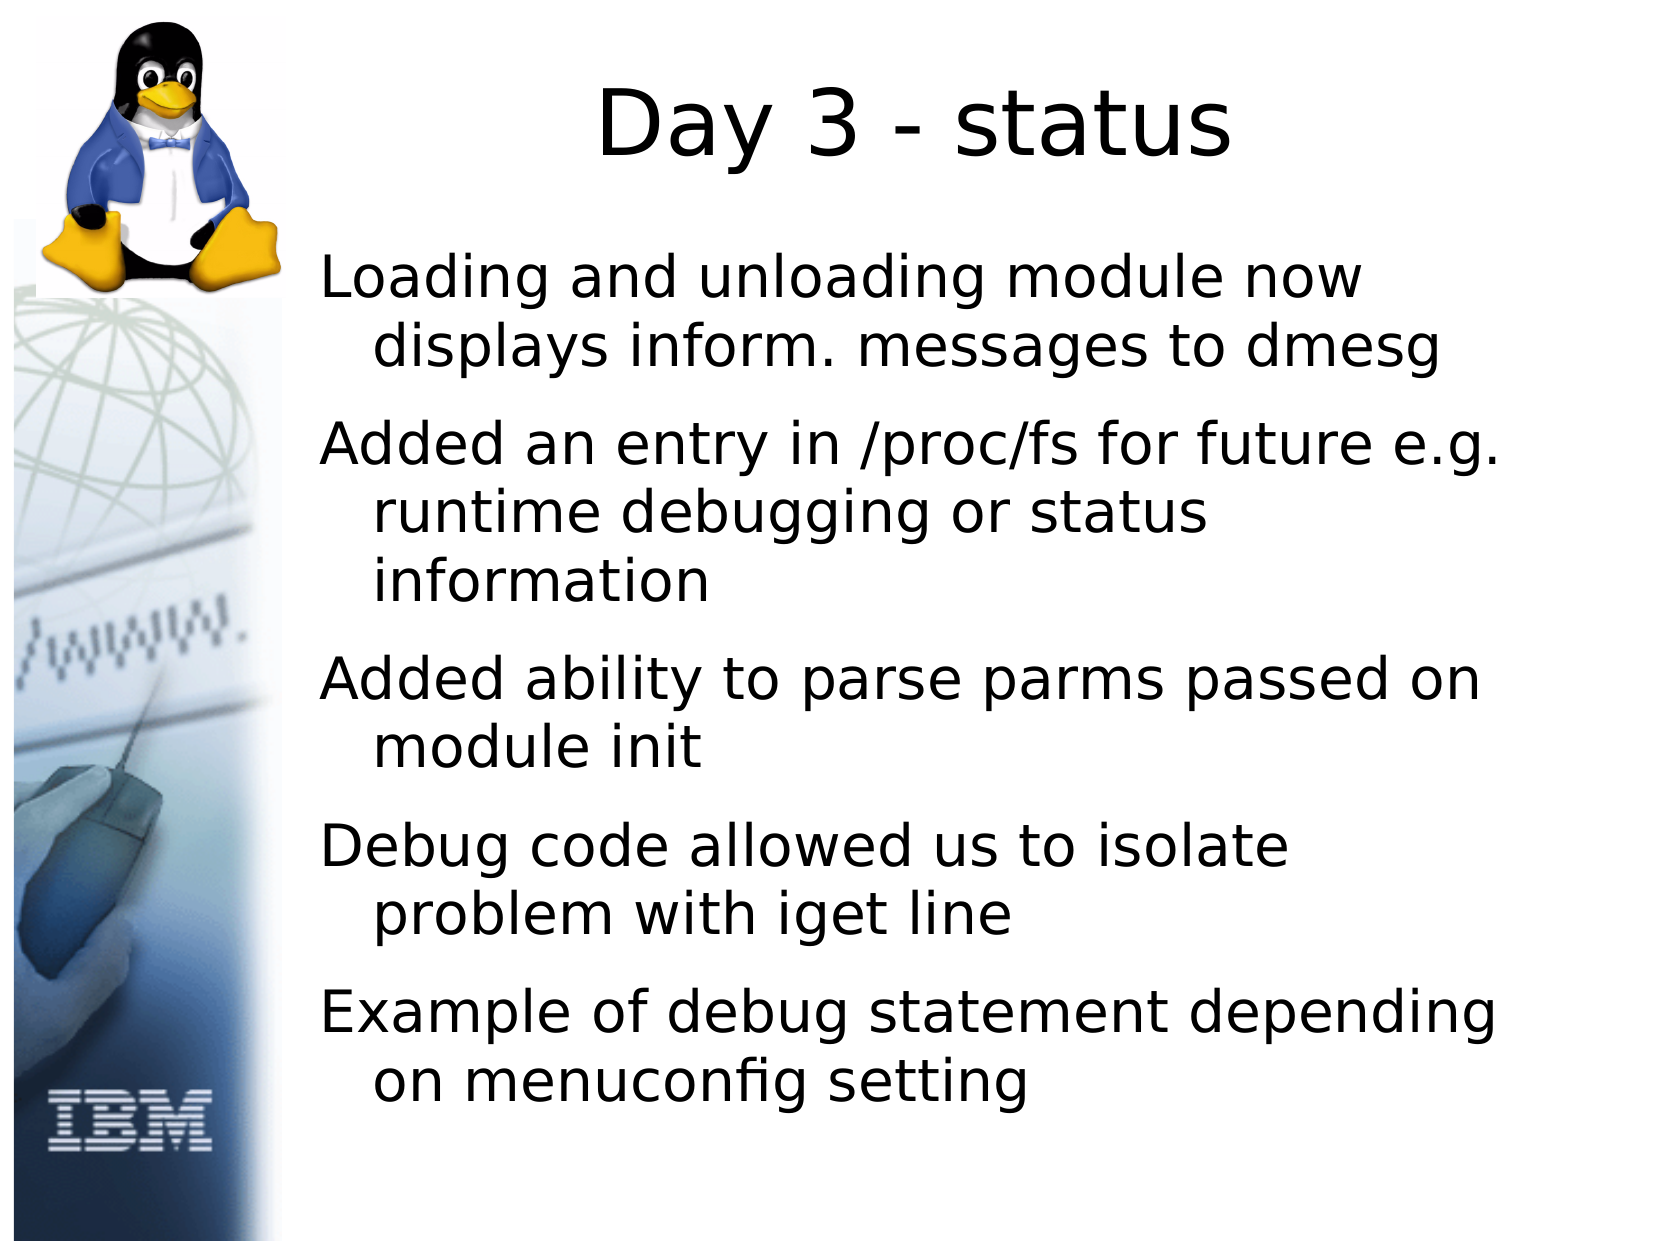

# Day 3 - status
Loading and unloading module now displays inform. messages to dmesg
Added an entry in /proc/fs for future e.g. runtime debugging or status information
Added ability to parse parms passed on module init
Debug code allowed us to isolate problem with iget line
Example of debug statement depending on menuconfig setting